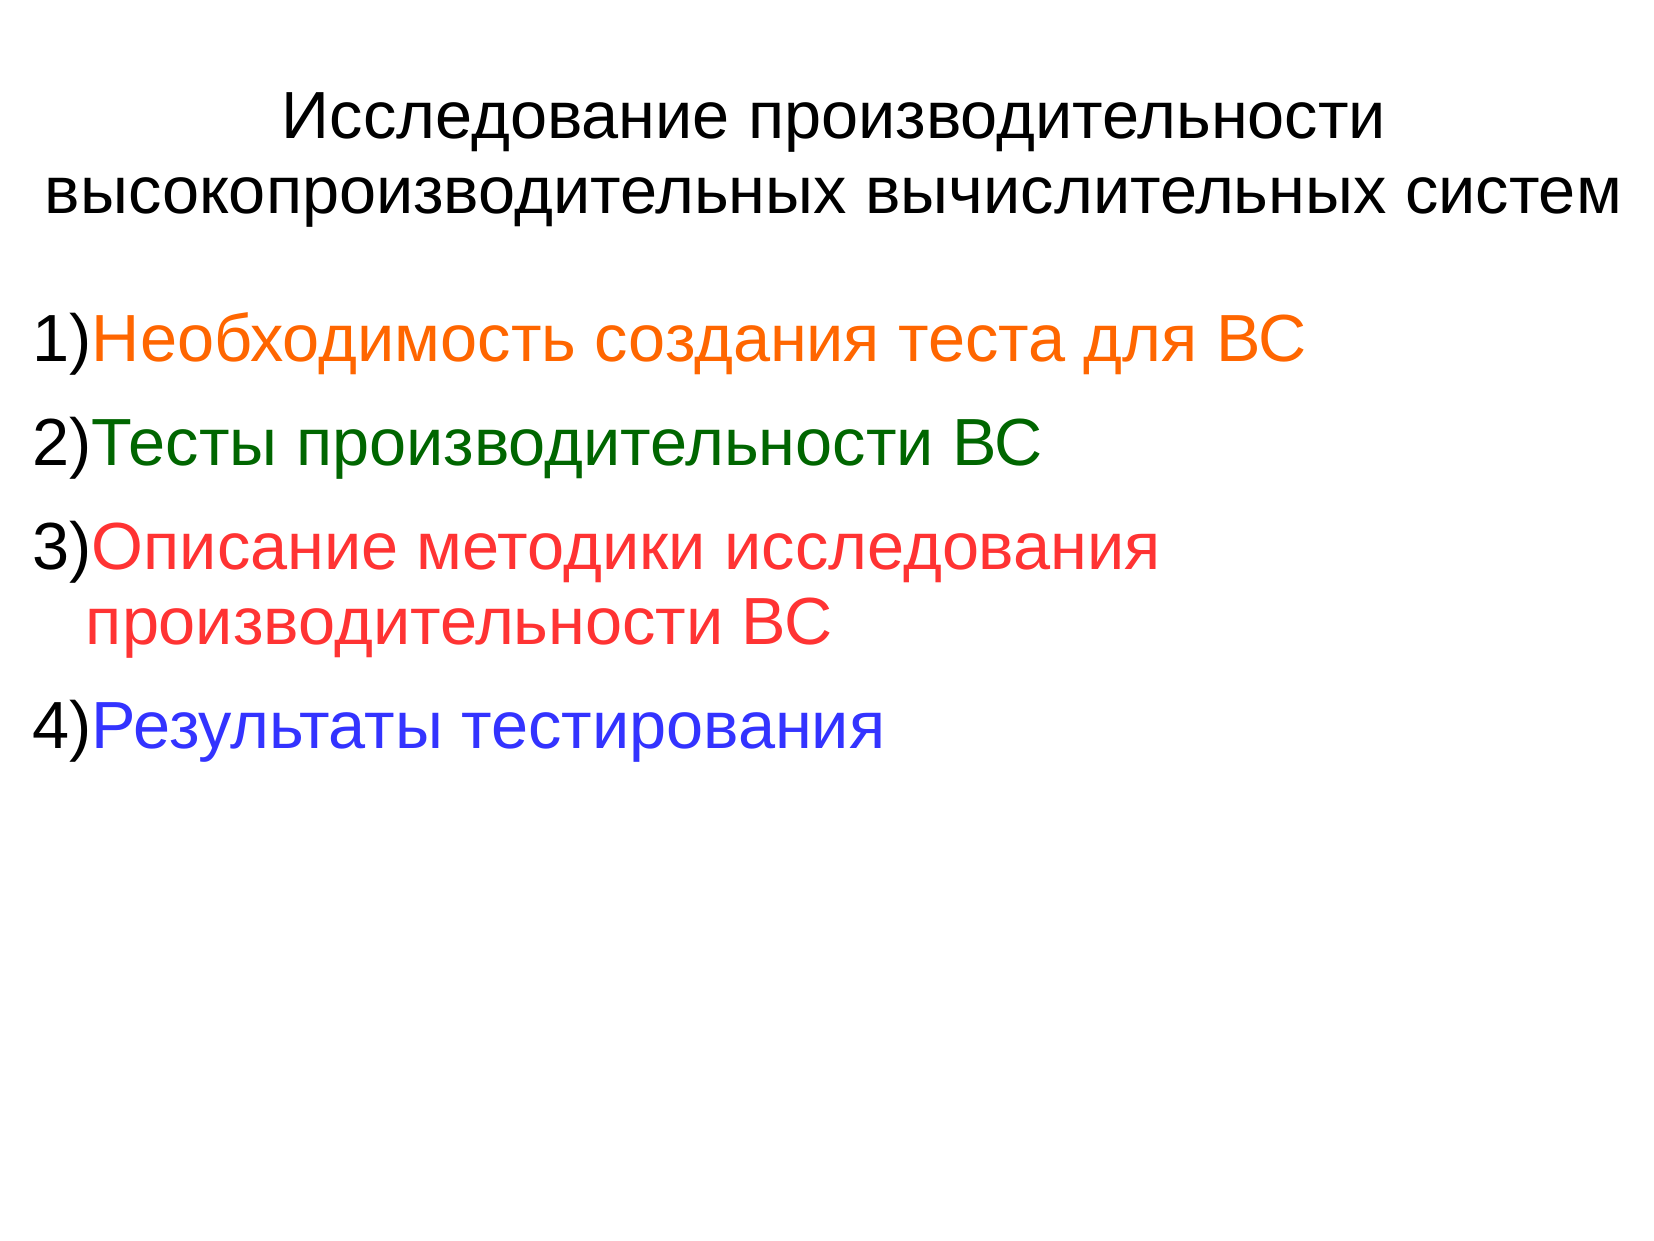

# Исследование производительности высокопроизводительных вычислительных систем
Необходимость создания теста для ВС
Тесты производительности ВС
Описание методики исследования производительности ВС
Результаты тестирования